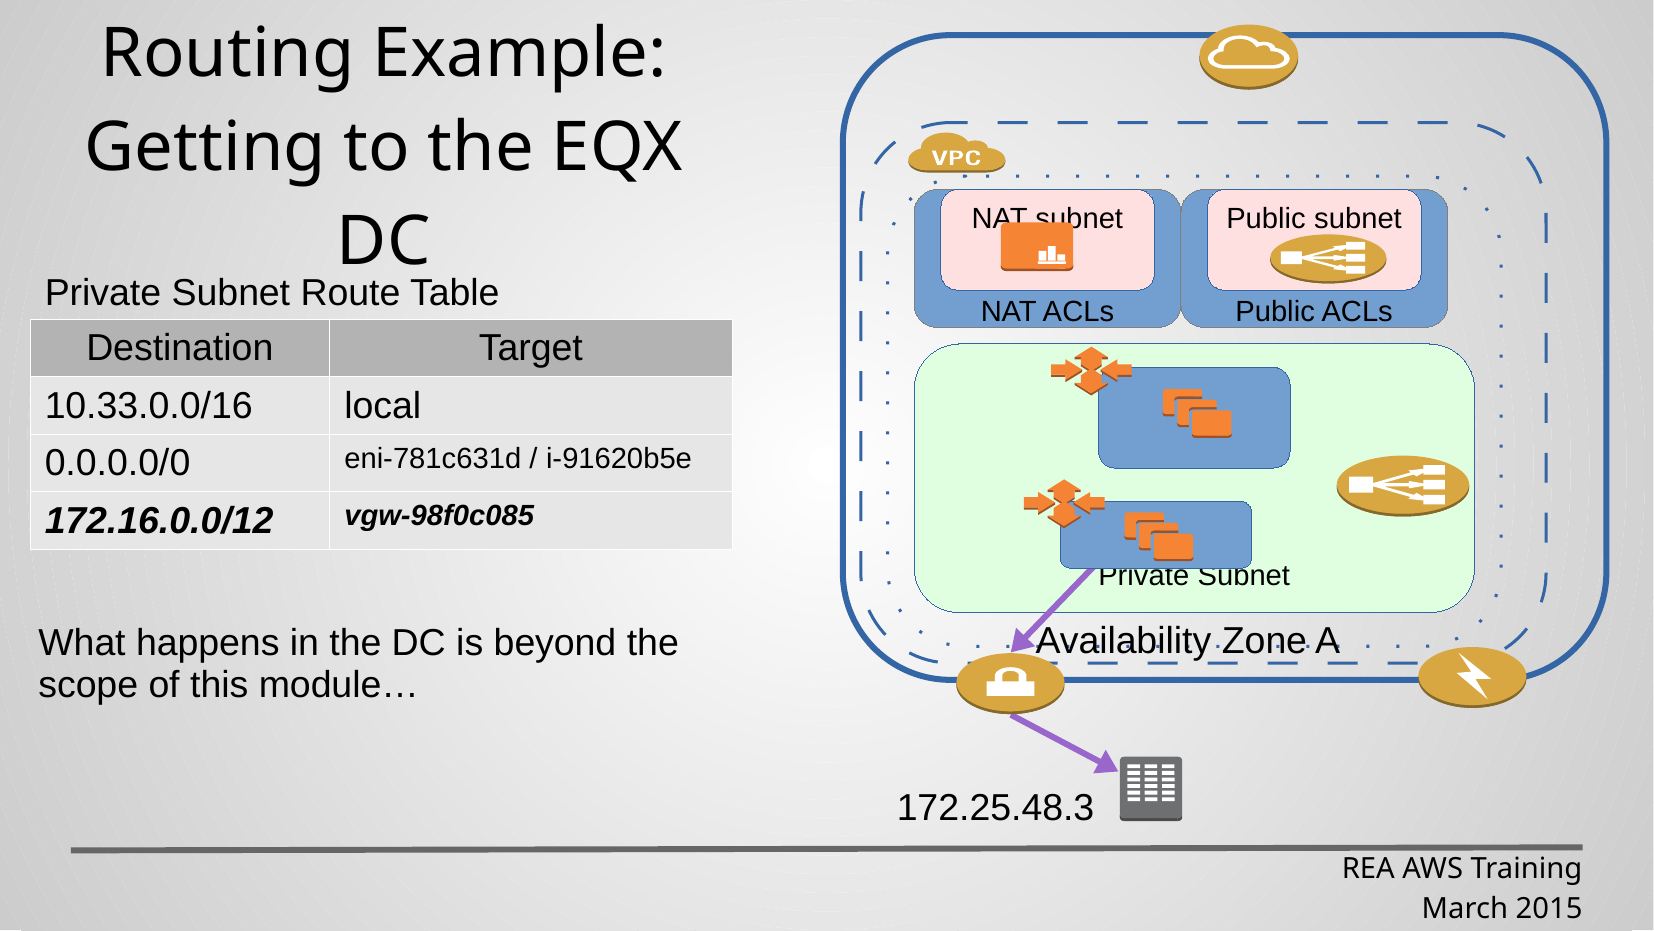

# Routing Example: Getting to the EQX DC
NAT ACLs
NAT subnet
Public ACLs
Public subnet
Private Subnet Route Table
| Destination | Target |
| --- | --- |
| 10.33.0.0/16 | local |
| 0.0.0.0/0 | eni-781c631d / i-91620b5e |
| 172.16.0.0/12 | vgw-98f0c085 |
Private Subnet
Availability Zone A
What happens in the DC is beyond the scope of this module…
172.25.48.3